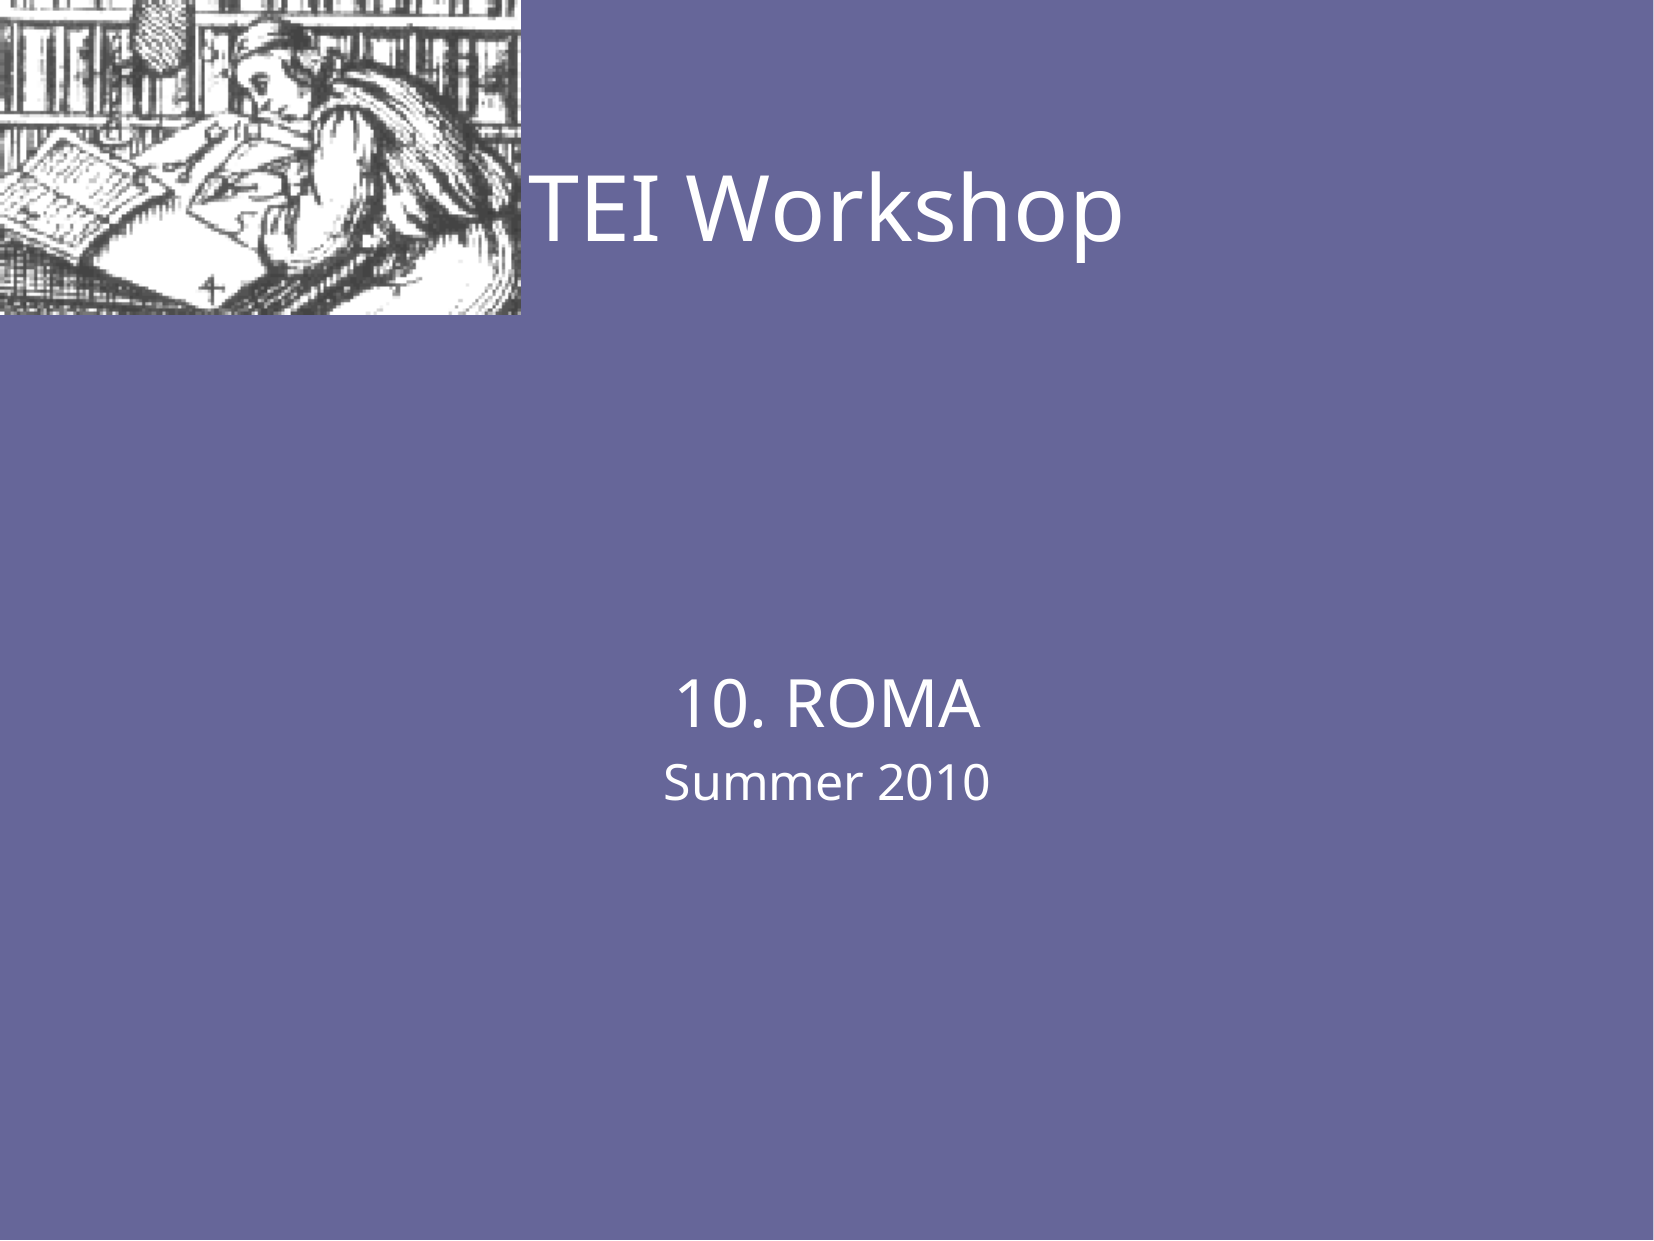

# TEI Workshop
10. ROMA
Summer 2010